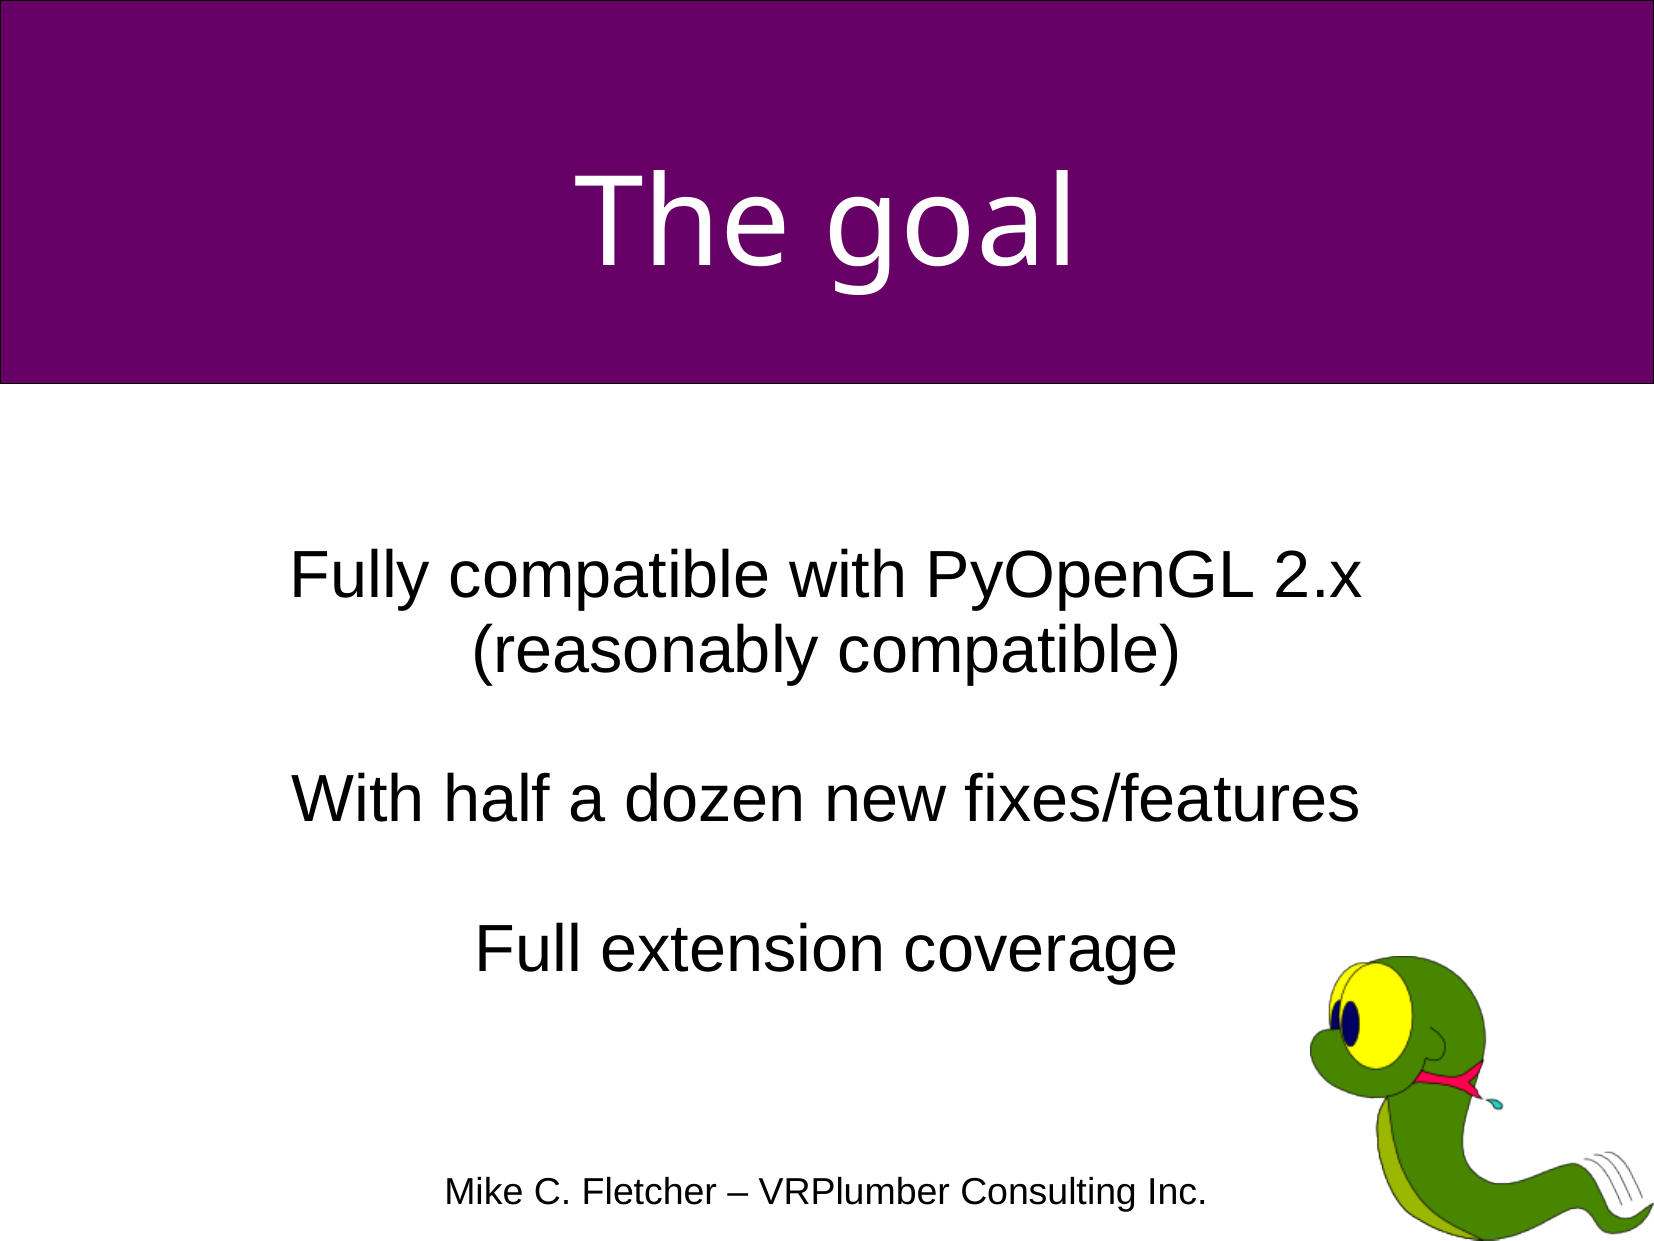

# The goal
Fully compatible with PyOpenGL 2.x
(reasonably compatible)
With half a dozen new fixes/features
Full extension coverage